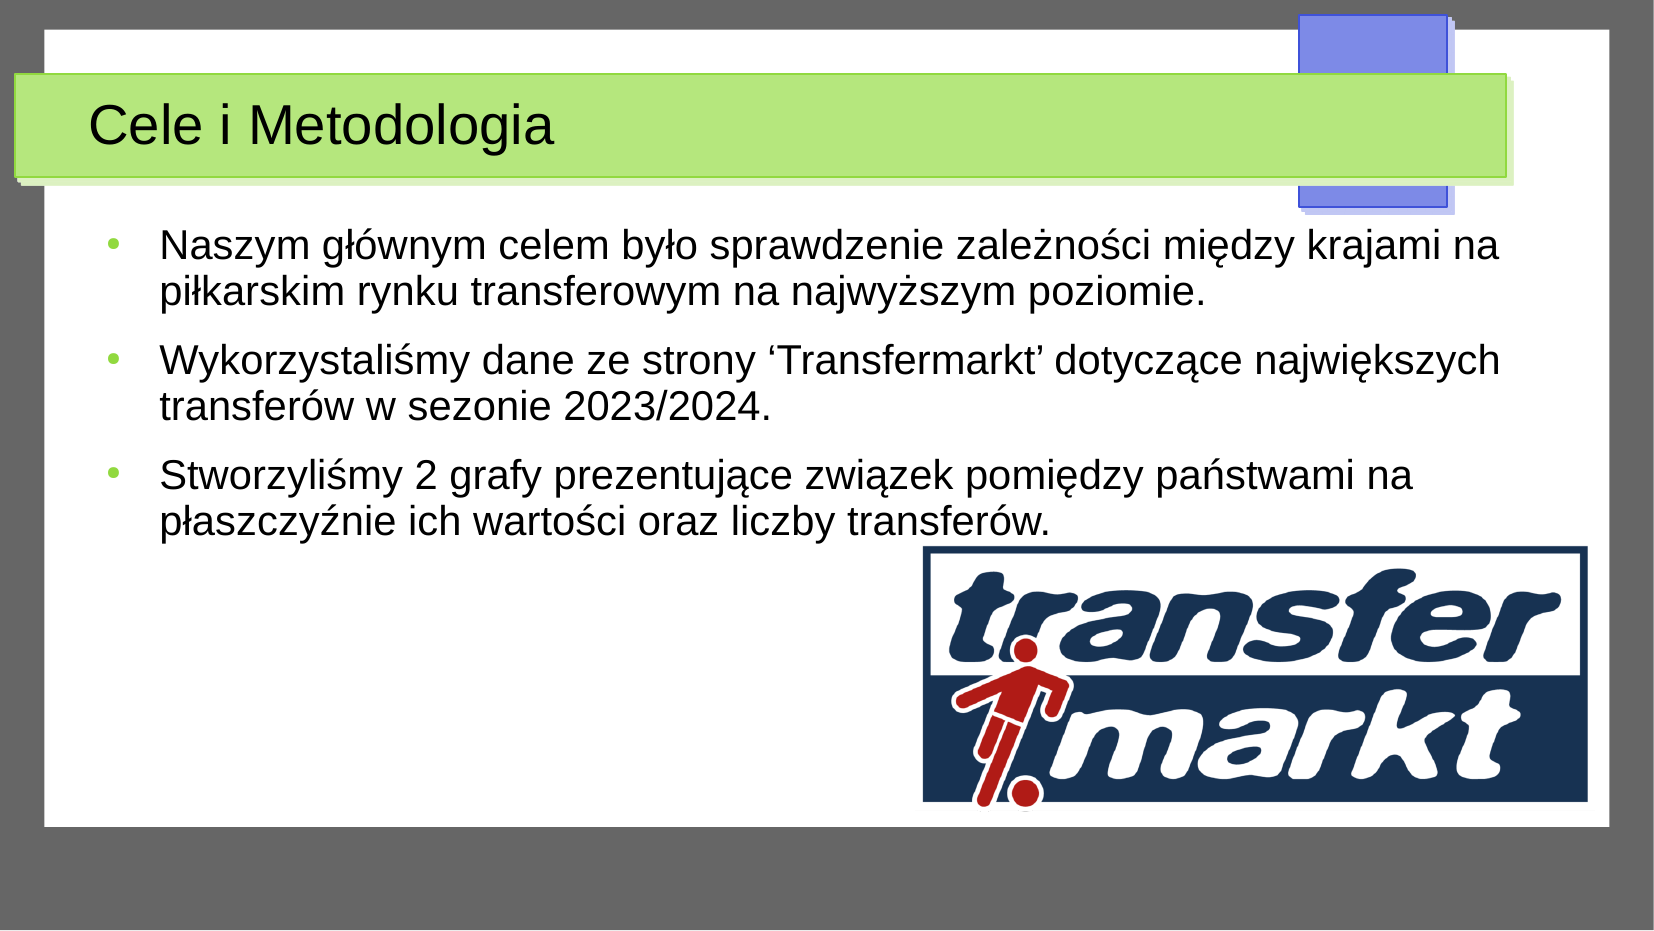

# Cele i Metodologia
Naszym głównym celem było sprawdzenie zależności między krajami na piłkarskim rynku transferowym na najwyższym poziomie.
Wykorzystaliśmy dane ze strony ‘Transfermarkt’ dotyczące największych transferów w sezonie 2023/2024.
Stworzyliśmy 2 grafy prezentujące związek pomiędzy państwami na płaszczyźnie ich wartości oraz liczby transferów.